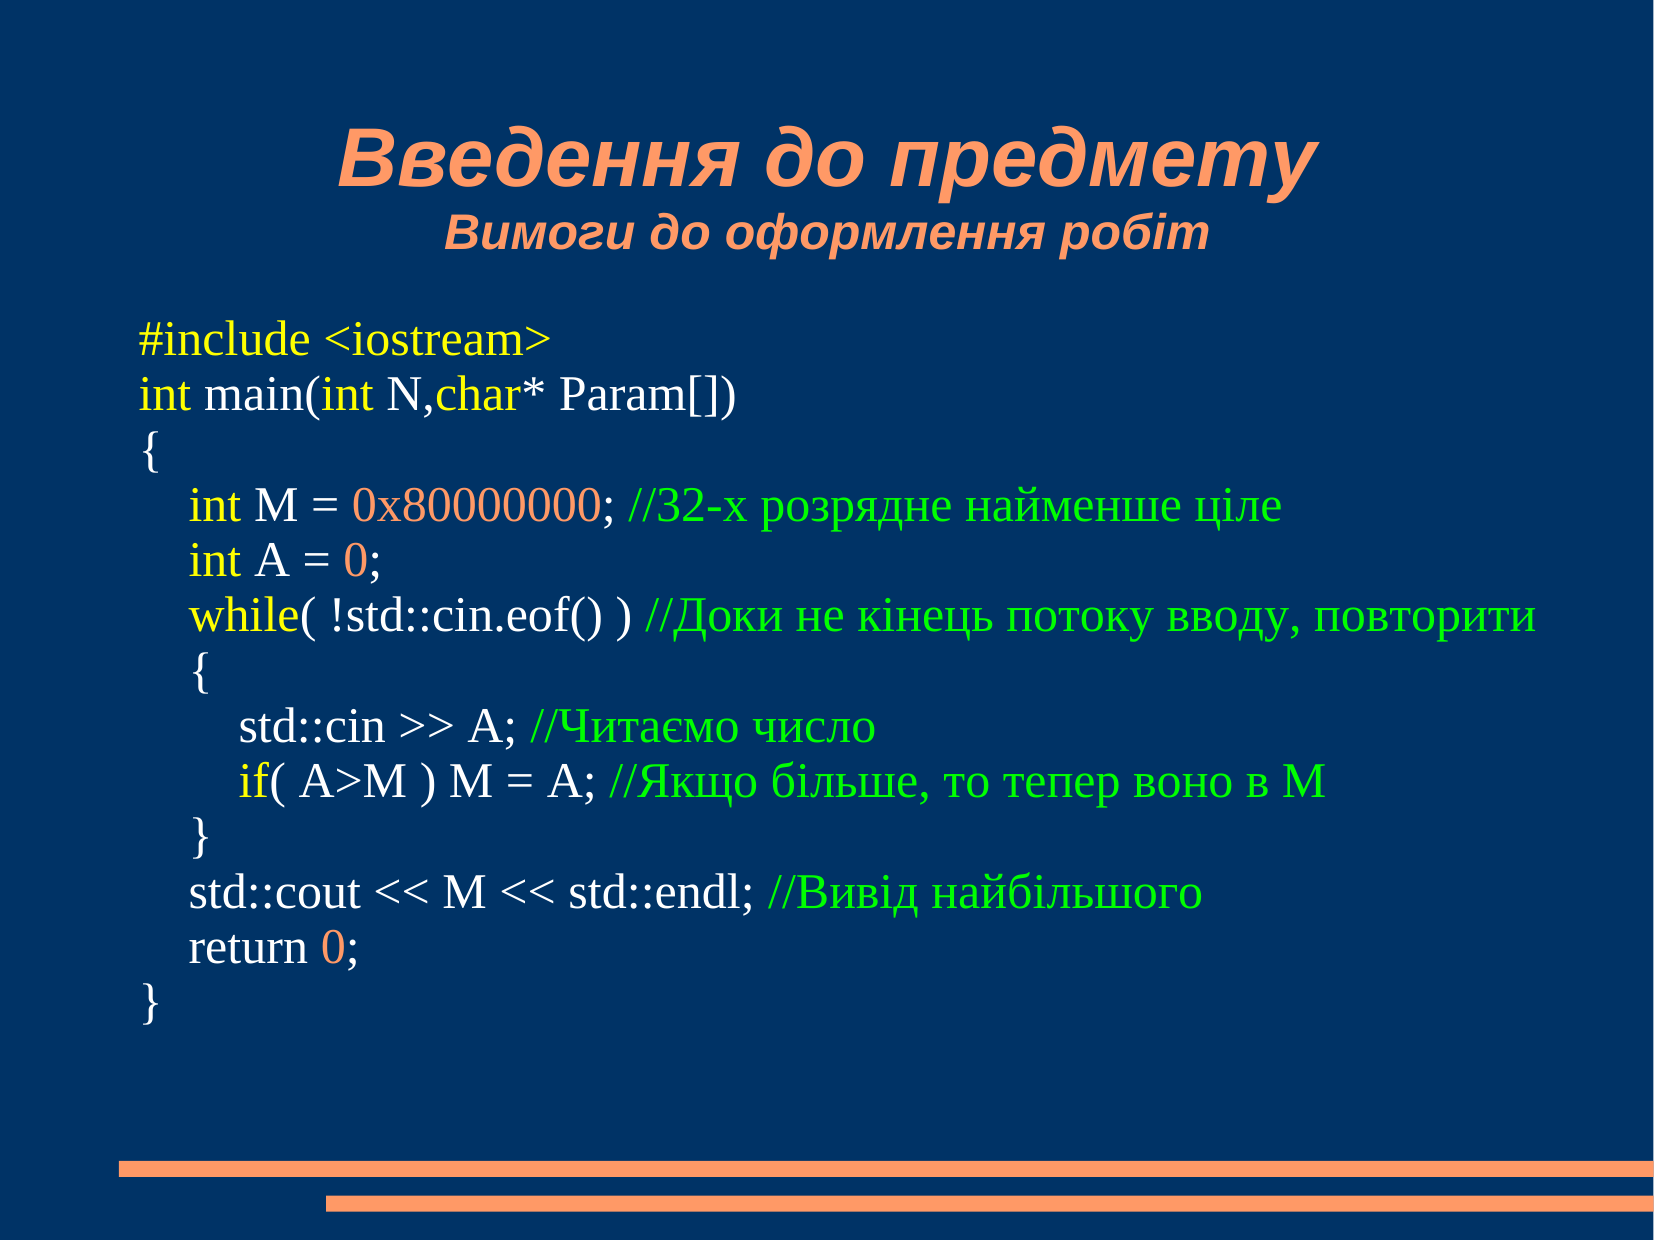

Введення до предмету
Вимоги до оформлення робіт
# #include <iostream>
int main(int N,char* Param[])
{
 int M = 0x80000000; //32-х розрядне найменше ціле
 int A = 0;
 while( !std::cin.eof() ) //Доки не кінець потоку вводу, повторити
 {
 std::cin >> A; //Читаємо число
 if( A>M ) M = A; //Якщо більше, то тепер воно в М
 }
 std::cout << M << std::endl; //Вивід найбільшого
 return 0;
}